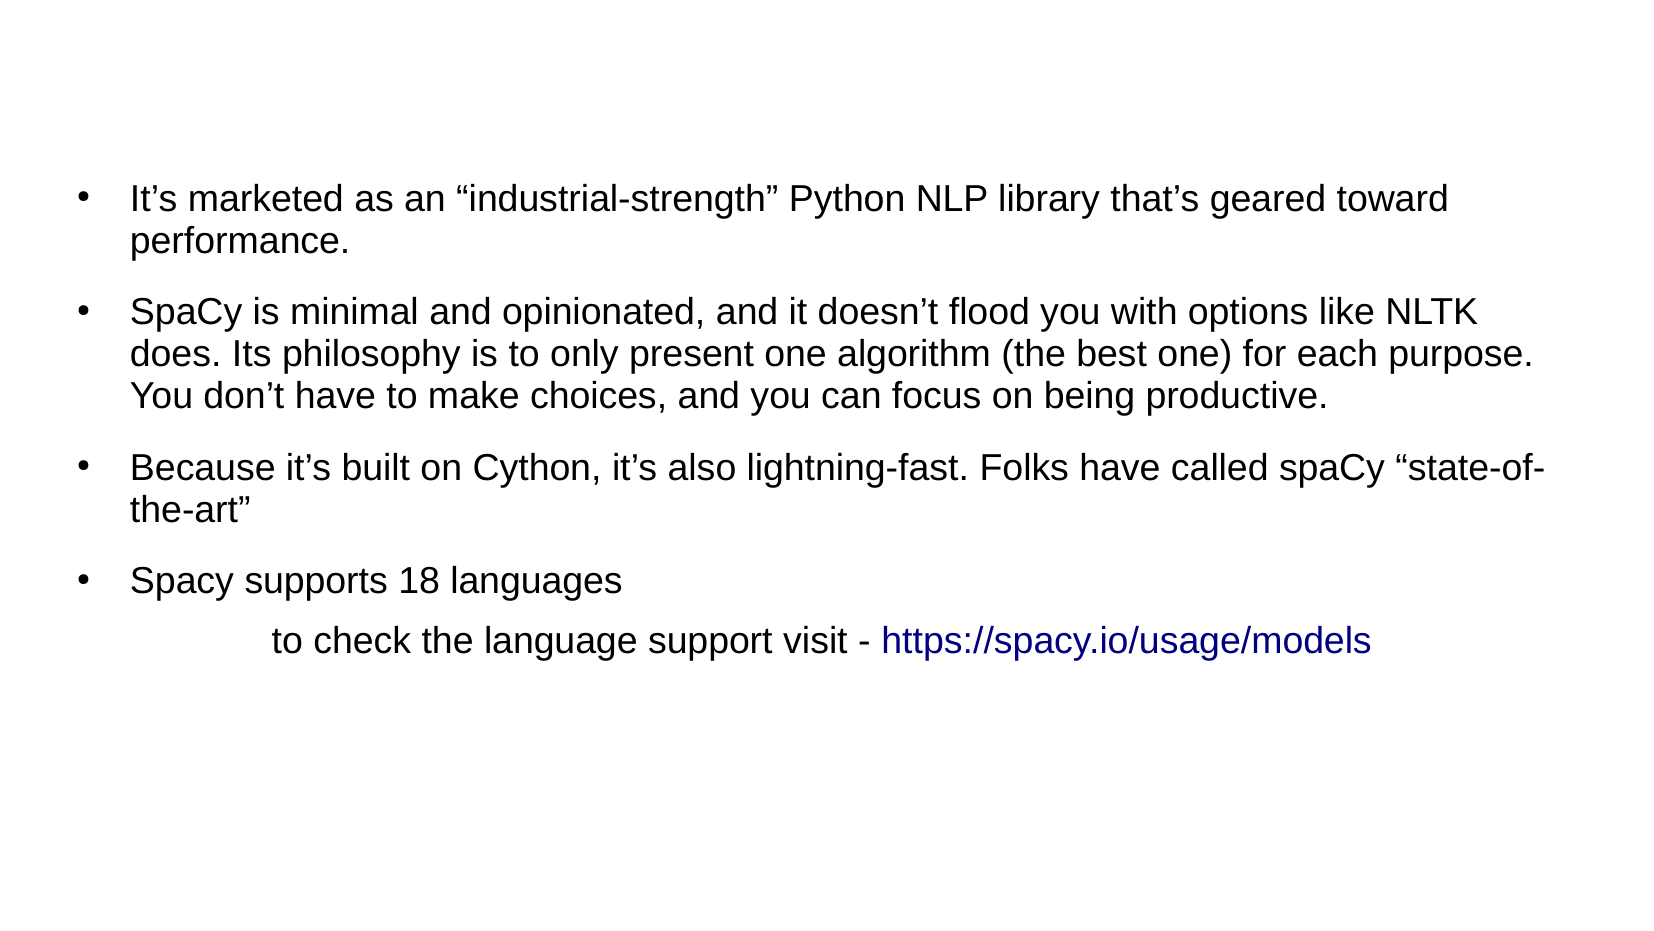

# It’s marketed as an “industrial-strength” Python NLP library that’s geared toward performance.
SpaCy is minimal and opinionated, and it doesn’t flood you with options like NLTK does. Its philosophy is to only present one algorithm (the best one) for each purpose. You don’t have to make choices, and you can focus on being productive.
Because it’s built on Cython, it’s also lightning-fast. Folks have called spaCy “state-of-the-art”
Spacy supports 18 languages
to check the language support visit - https://spacy.io/usage/models